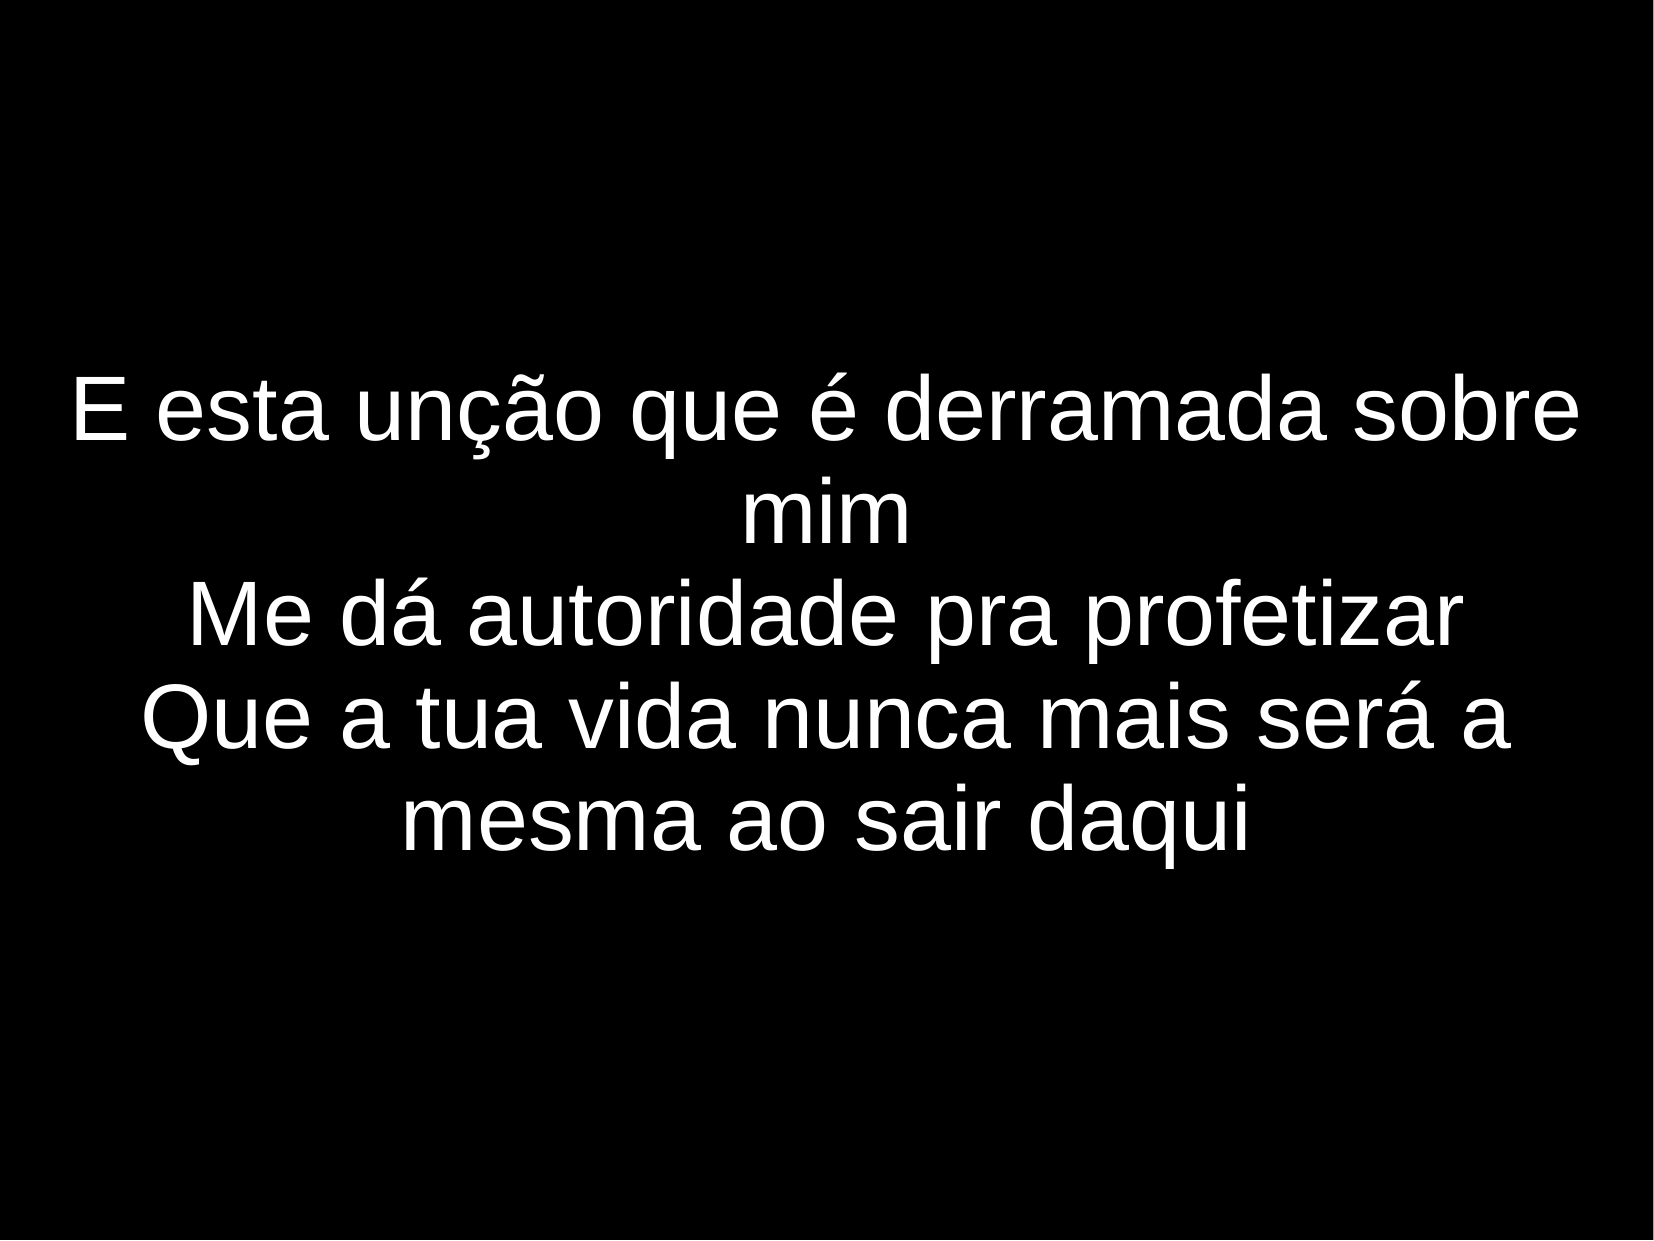

# E esta unção que é derramada sobre mim
Me dá autoridade pra profetizar
Que a tua vida nunca mais será a mesma ao sair daqui